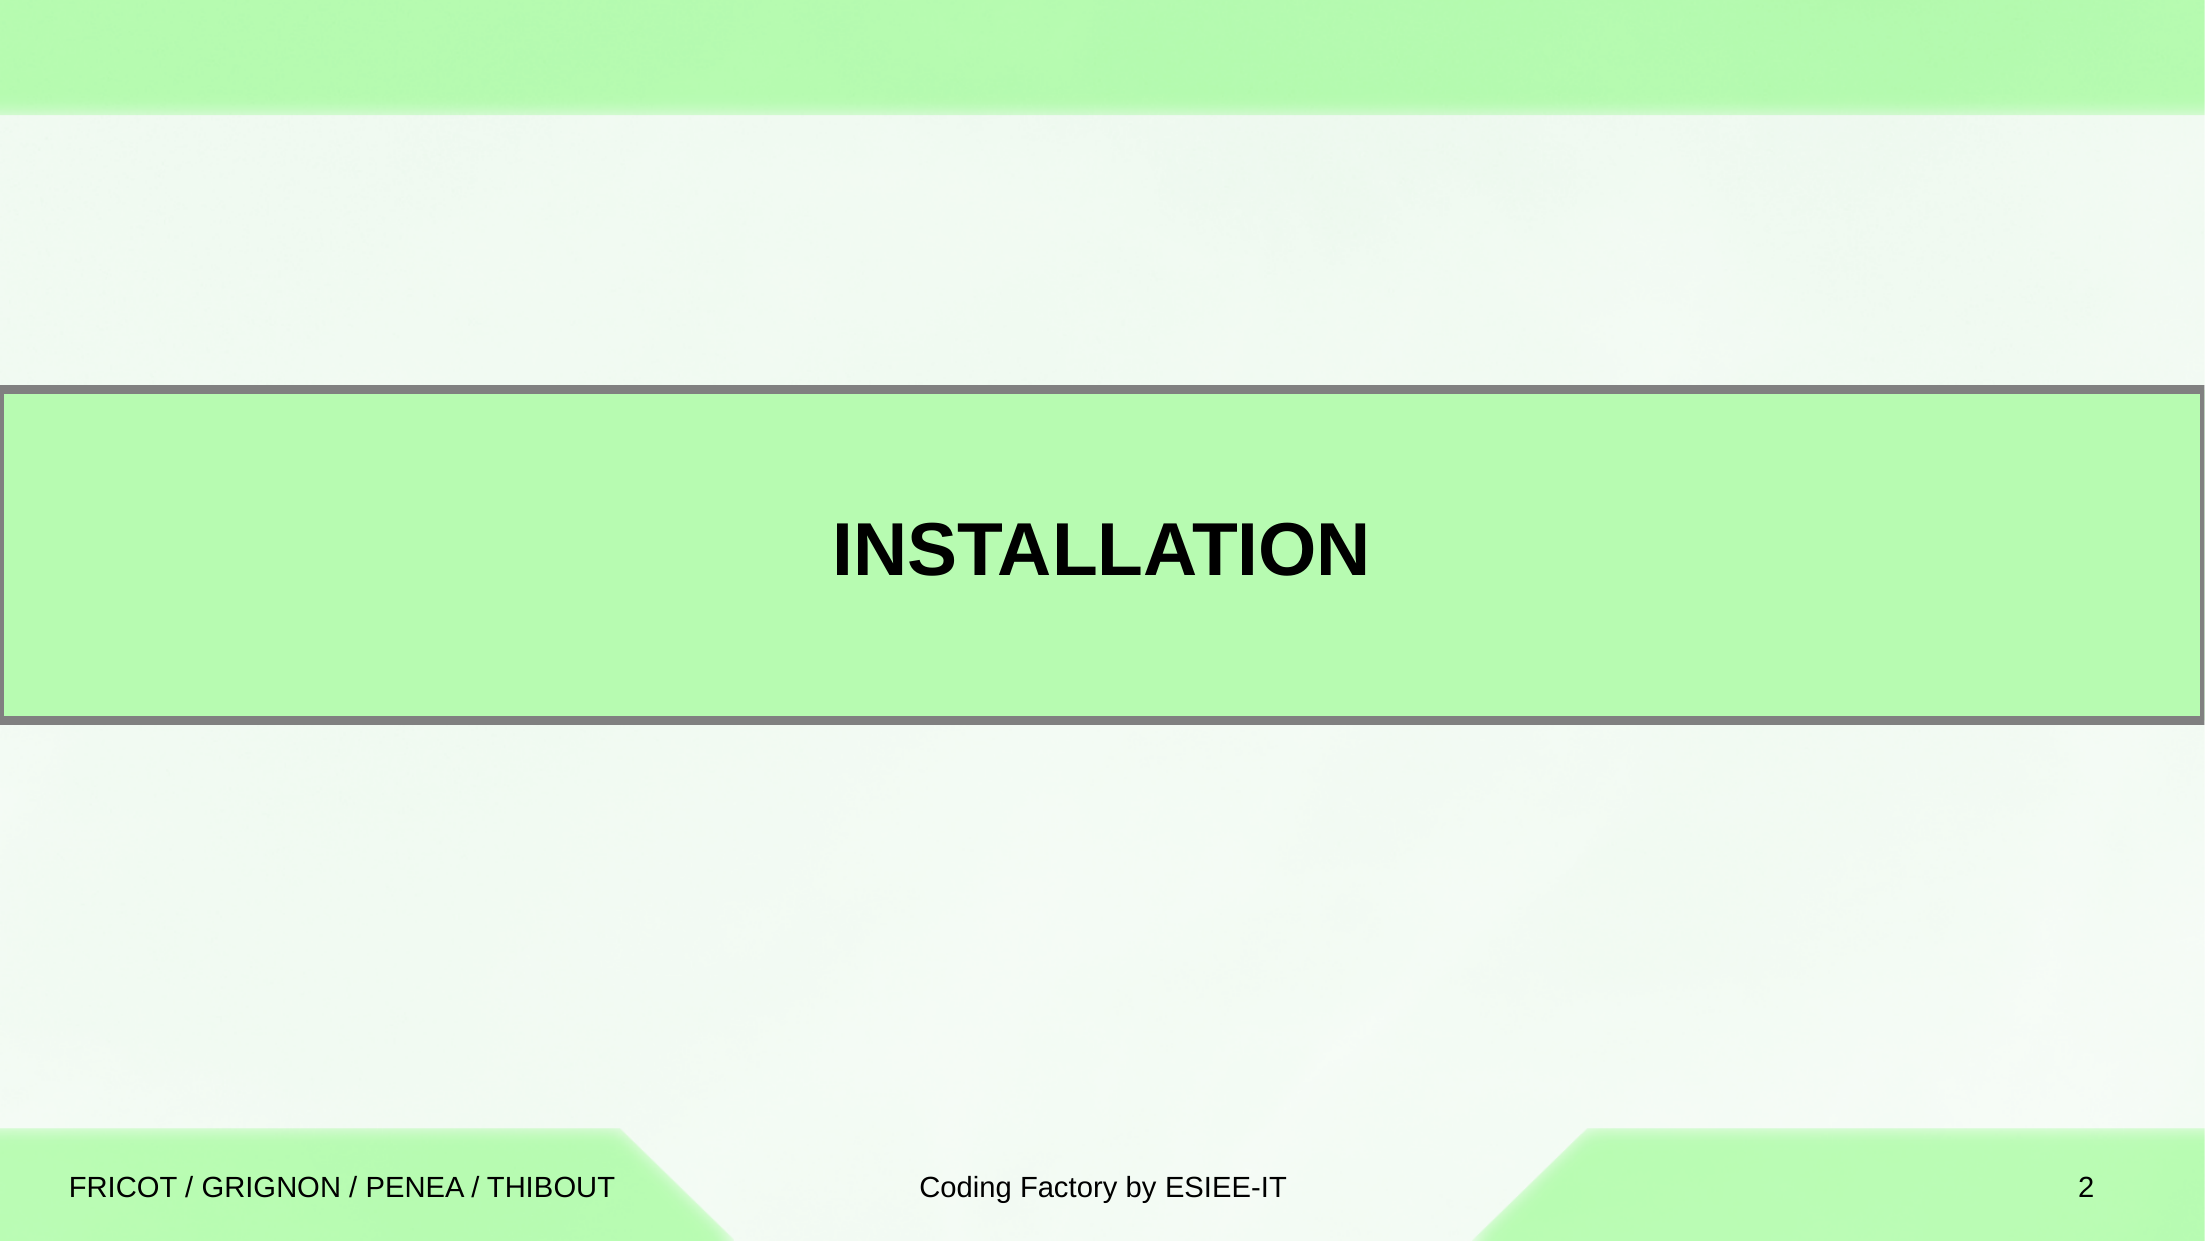

# INSTALLATION
FRICOT / GRIGNON / PENEA / THIBOUT
Coding Factory by ESIEE-IT
2